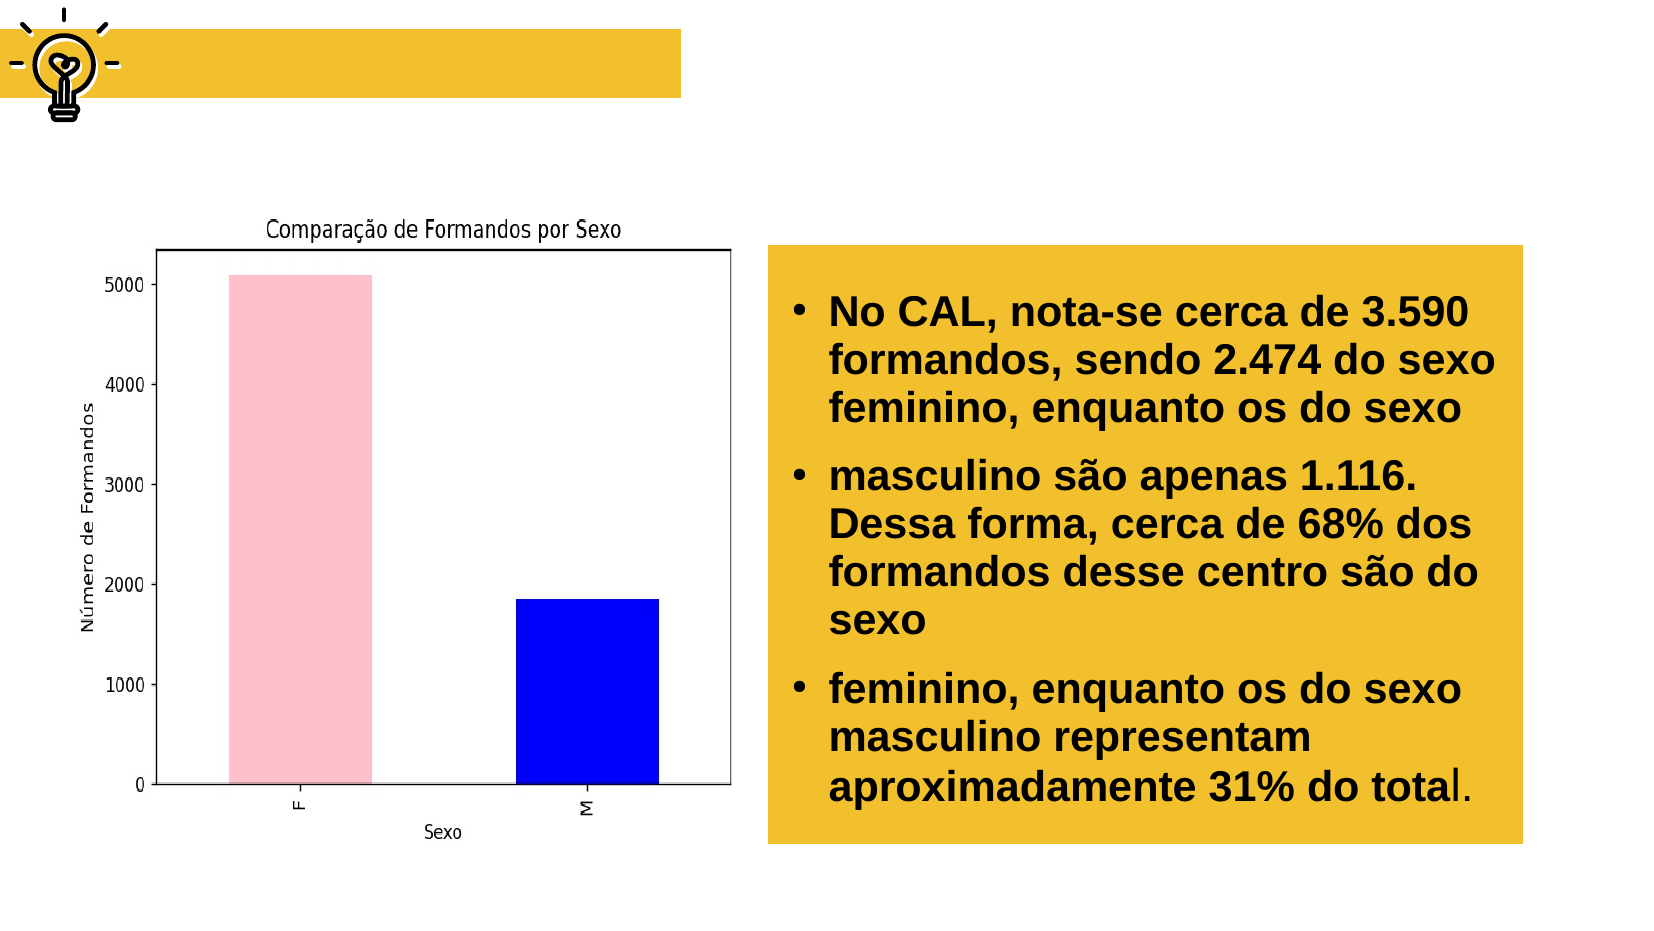

#
No CAL, nota-se cerca de 3.590 formandos, sendo 2.474 do sexo feminino, enquanto os do sexo
masculino são apenas 1.116. Dessa forma, cerca de 68% dos formandos desse centro são do sexo
feminino, enquanto os do sexo masculino representam aproximadamente 31% do total.